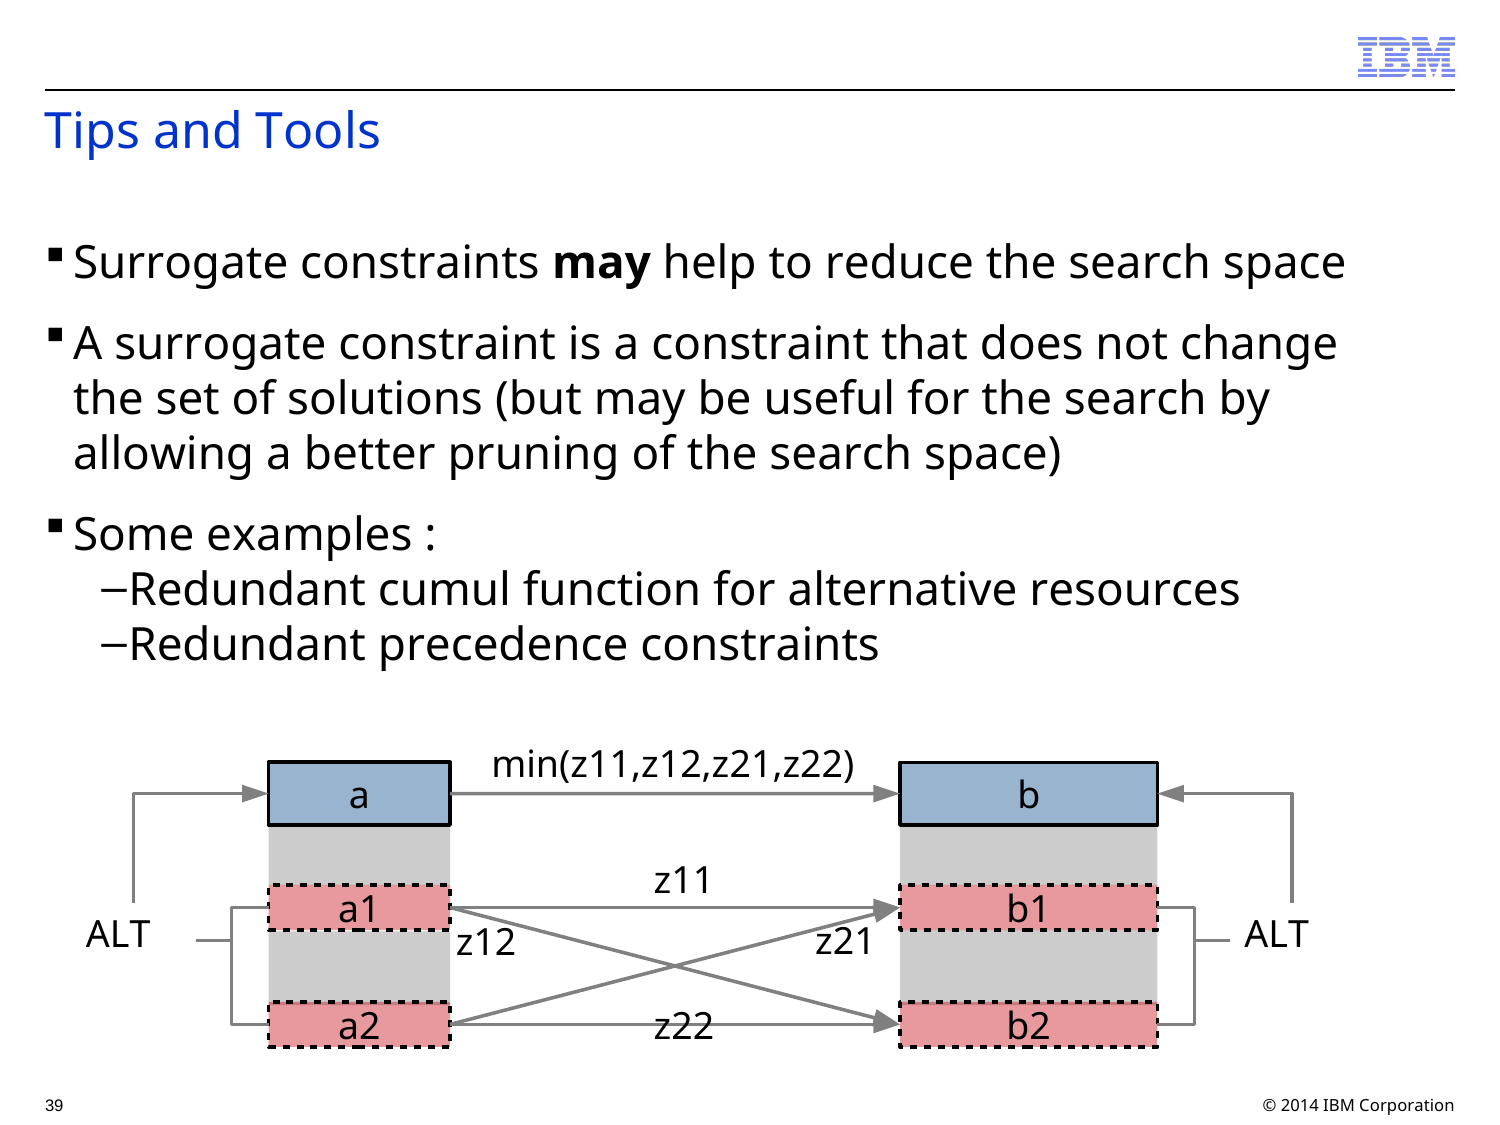

# Tips and Tools
Surrogate constraints may help to reduce the search space
A surrogate constraint is a constraint that does not change the set of solutions (but may be useful for the search by allowing a better pruning of the search space)
Some examples :
Redundant cumul function for alternative resources
Redundant precedence constraints
min(z11,z12,z21,z22)
a
b
z11
a1
b1
ALT
ALT
z21
z12
z22
a2
b2
39